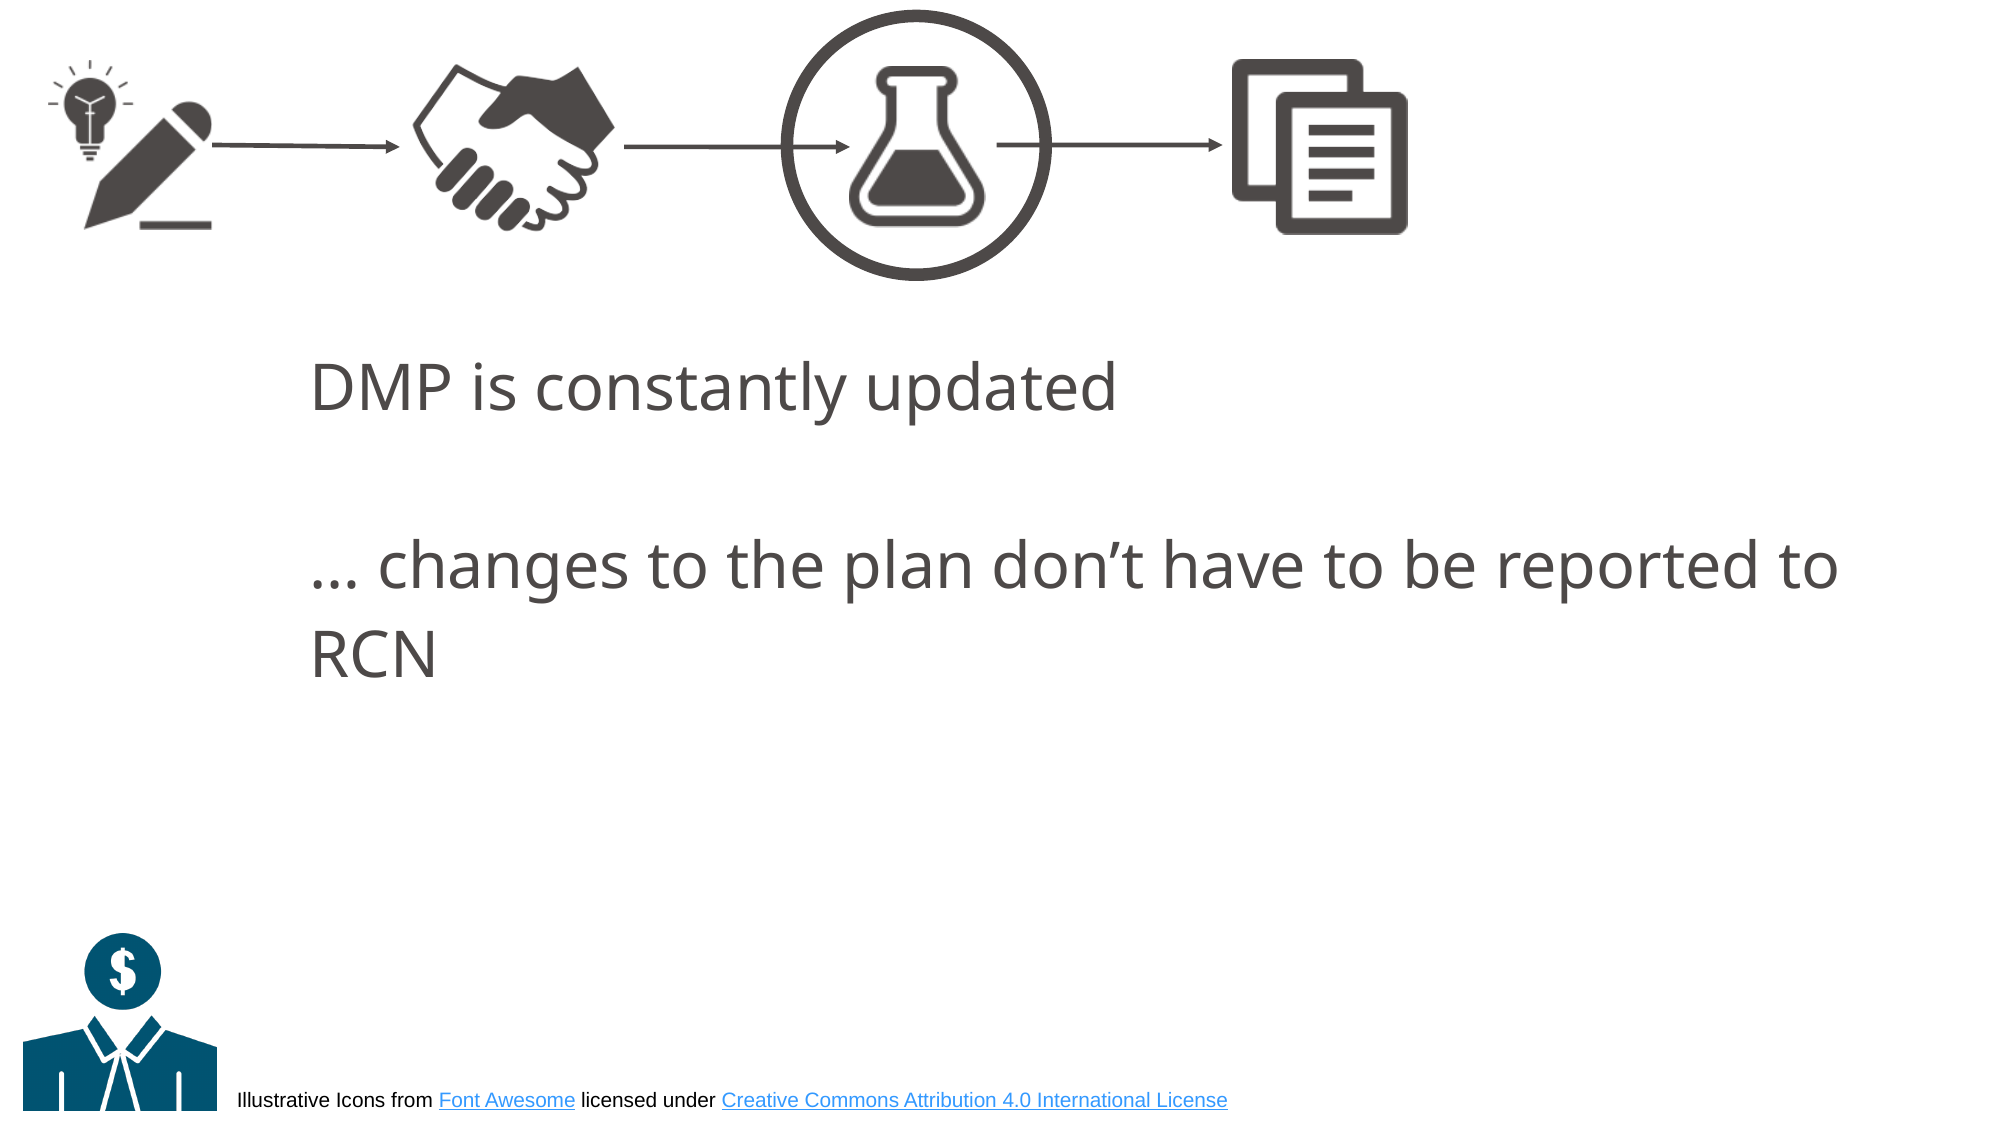

DMP is constantly updated
… changes to the plan don’t have to be reported to RCN
Illustrative Icons from Font Awesome licensed under Creative Commons Attribution 4.0 International License